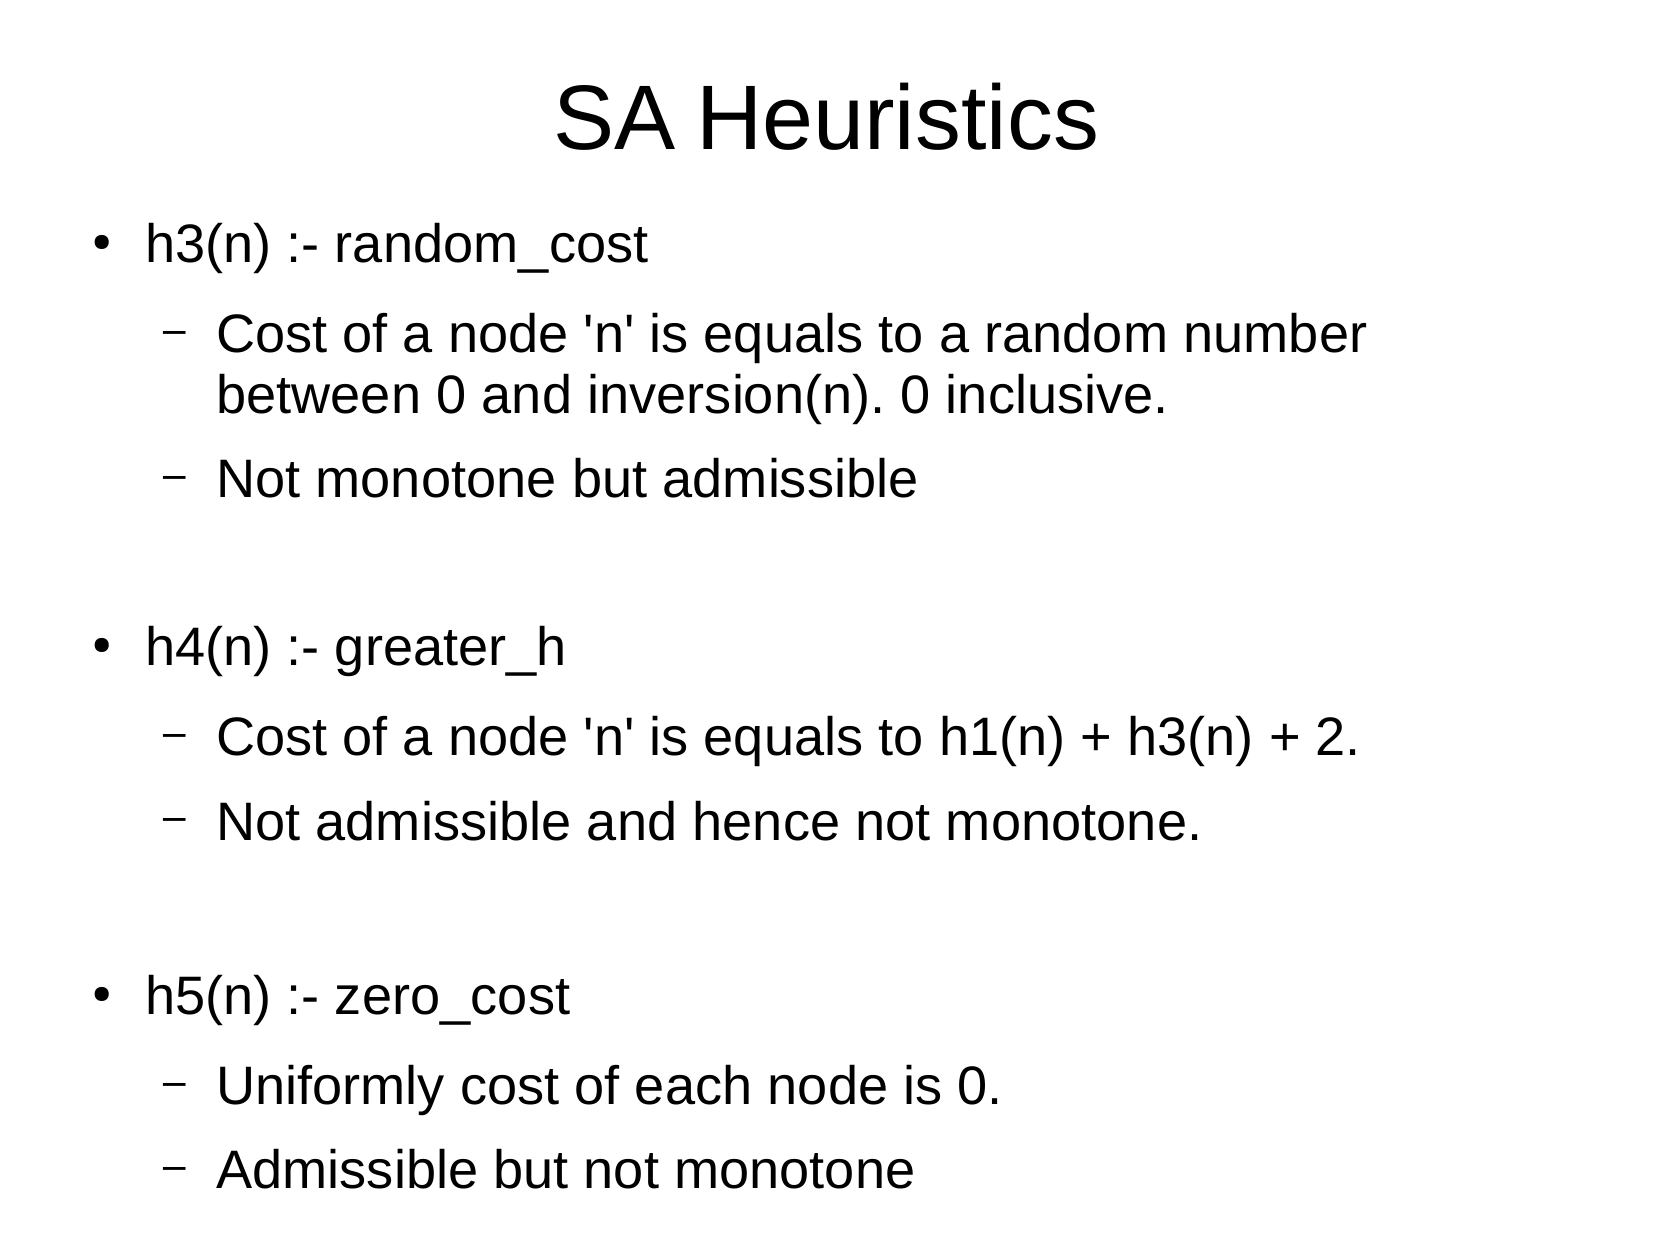

# SA Heuristics
h3(n) :- random_cost
Cost of a node 'n' is equals to a random number between 0 and inversion(n). 0 inclusive.
Not monotone but admissible
h4(n) :- greater_h
Cost of a node 'n' is equals to h1(n) + h3(n) + 2.
Not admissible and hence not monotone.
h5(n) :- zero_cost
Uniformly cost of each node is 0.
Admissible but not monotone